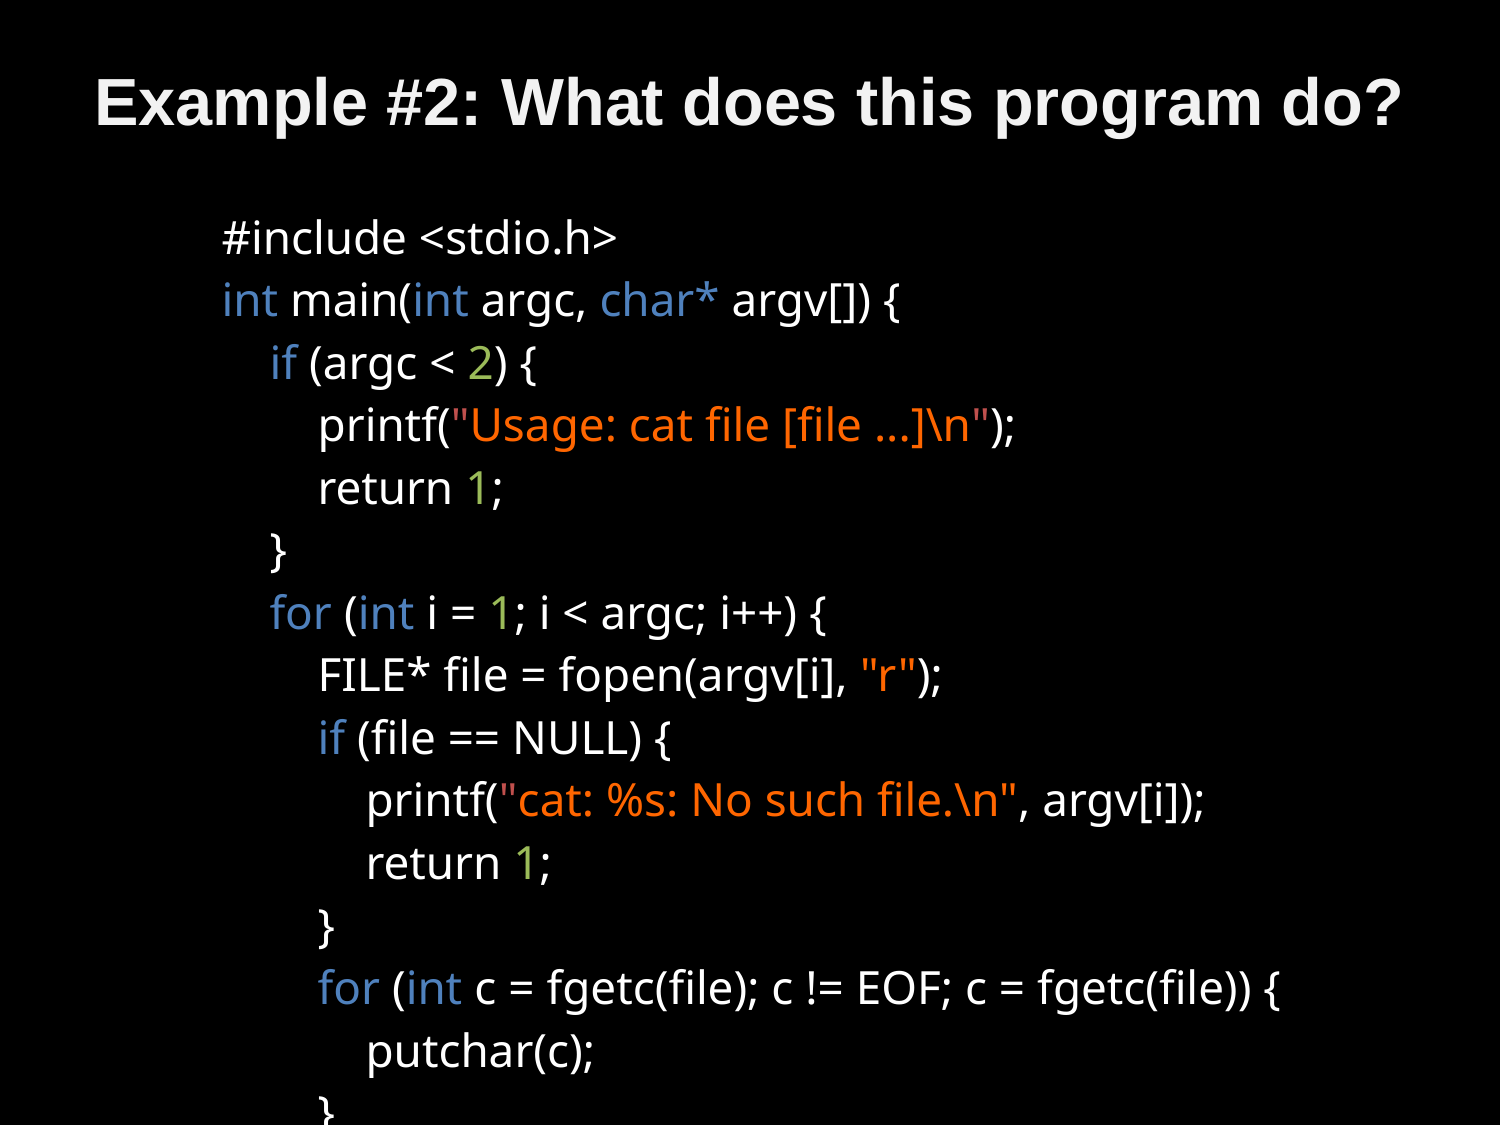

Example #2: What does this program do?
#include <stdio.h>
int main(int argc, char* argv[]) {
 if (argc < 2) {
 printf("Usage: cat file [file ...]\n");
 return 1;
 }
 for (int i = 1; i < argc; i++) {
 FILE* file = fopen(argv[i], "r");
 if (file == NULL) {
 printf("cat: %s: No such file.\n", argv[i]);
 return 1;
 }
 for (int c = fgetc(file); c != EOF; c = fgetc(file)) {
 putchar(c);
 }
 fclose(file);
 }
 return 0;
}